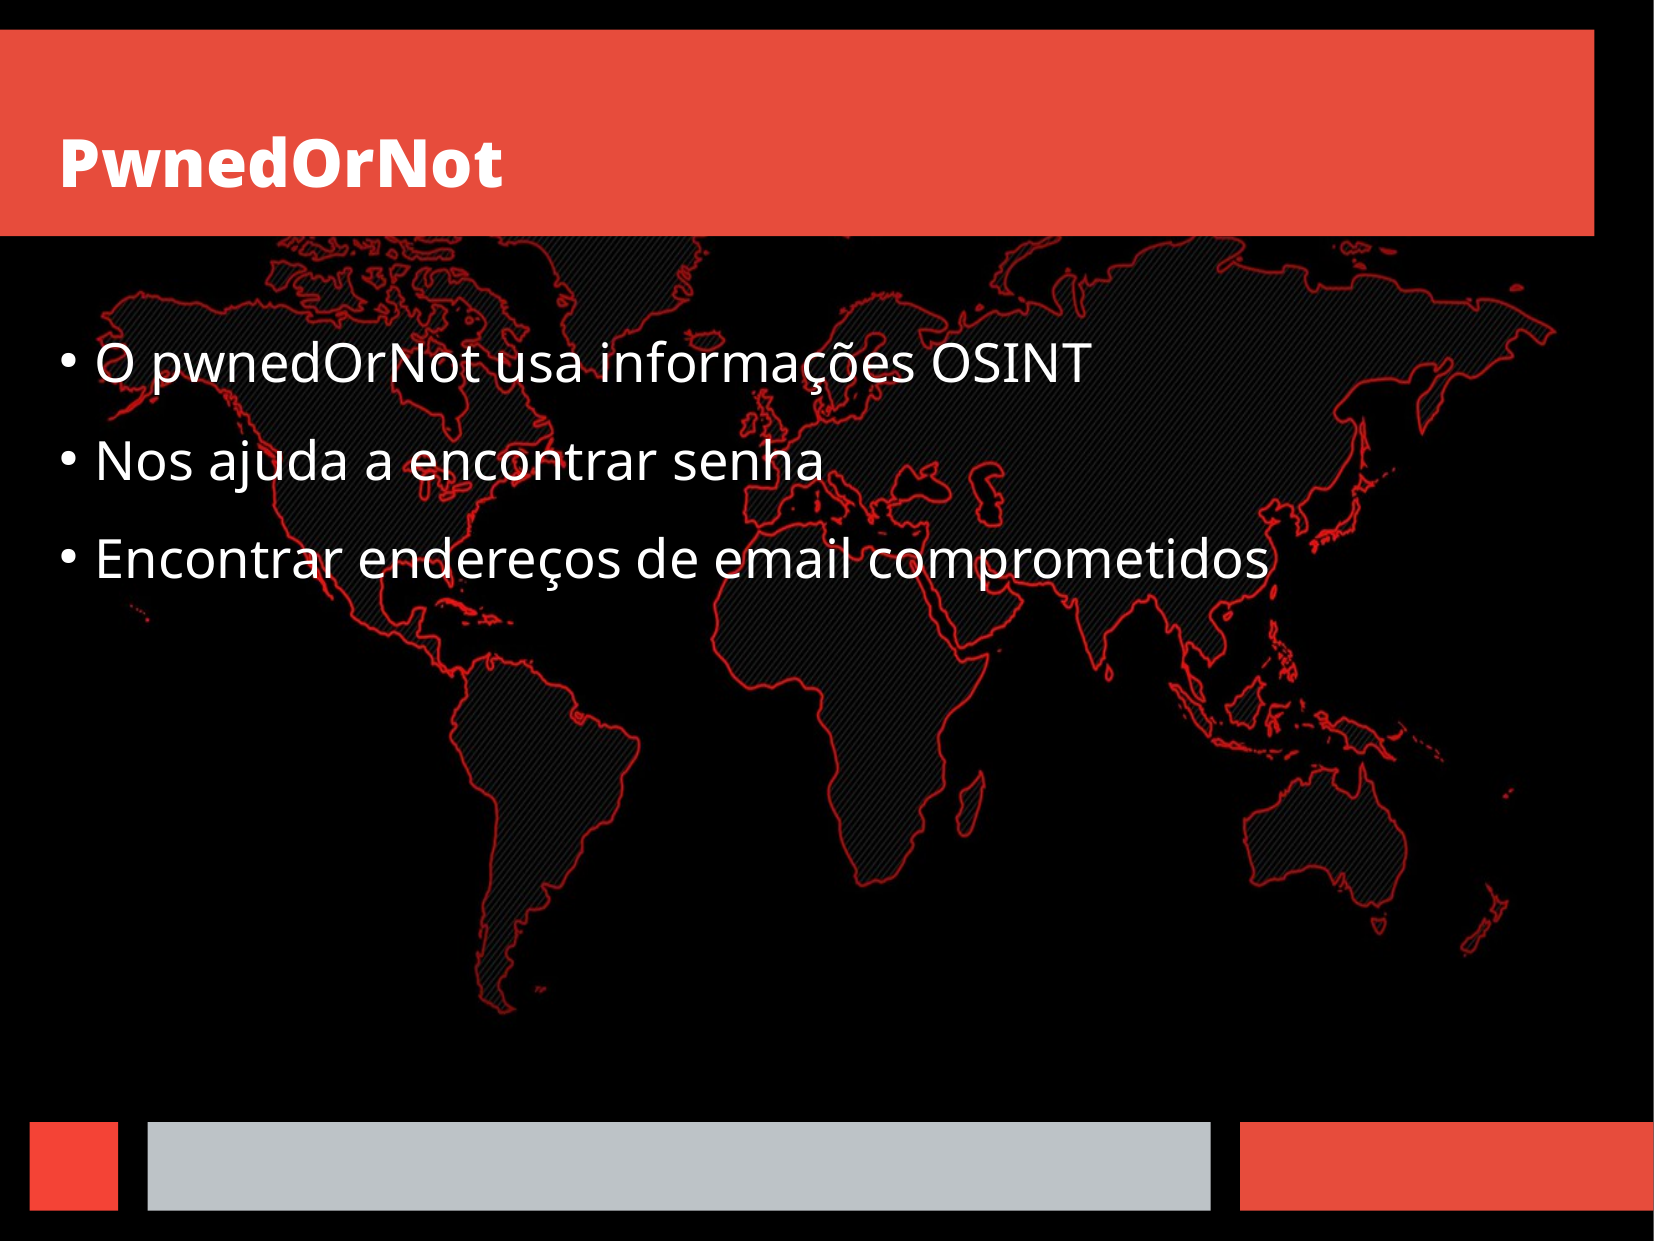

# PwnedOrNot
O pwnedOrNot usa informações OSINT
Nos ajuda a encontrar senha
Encontrar endereços de email comprometidos